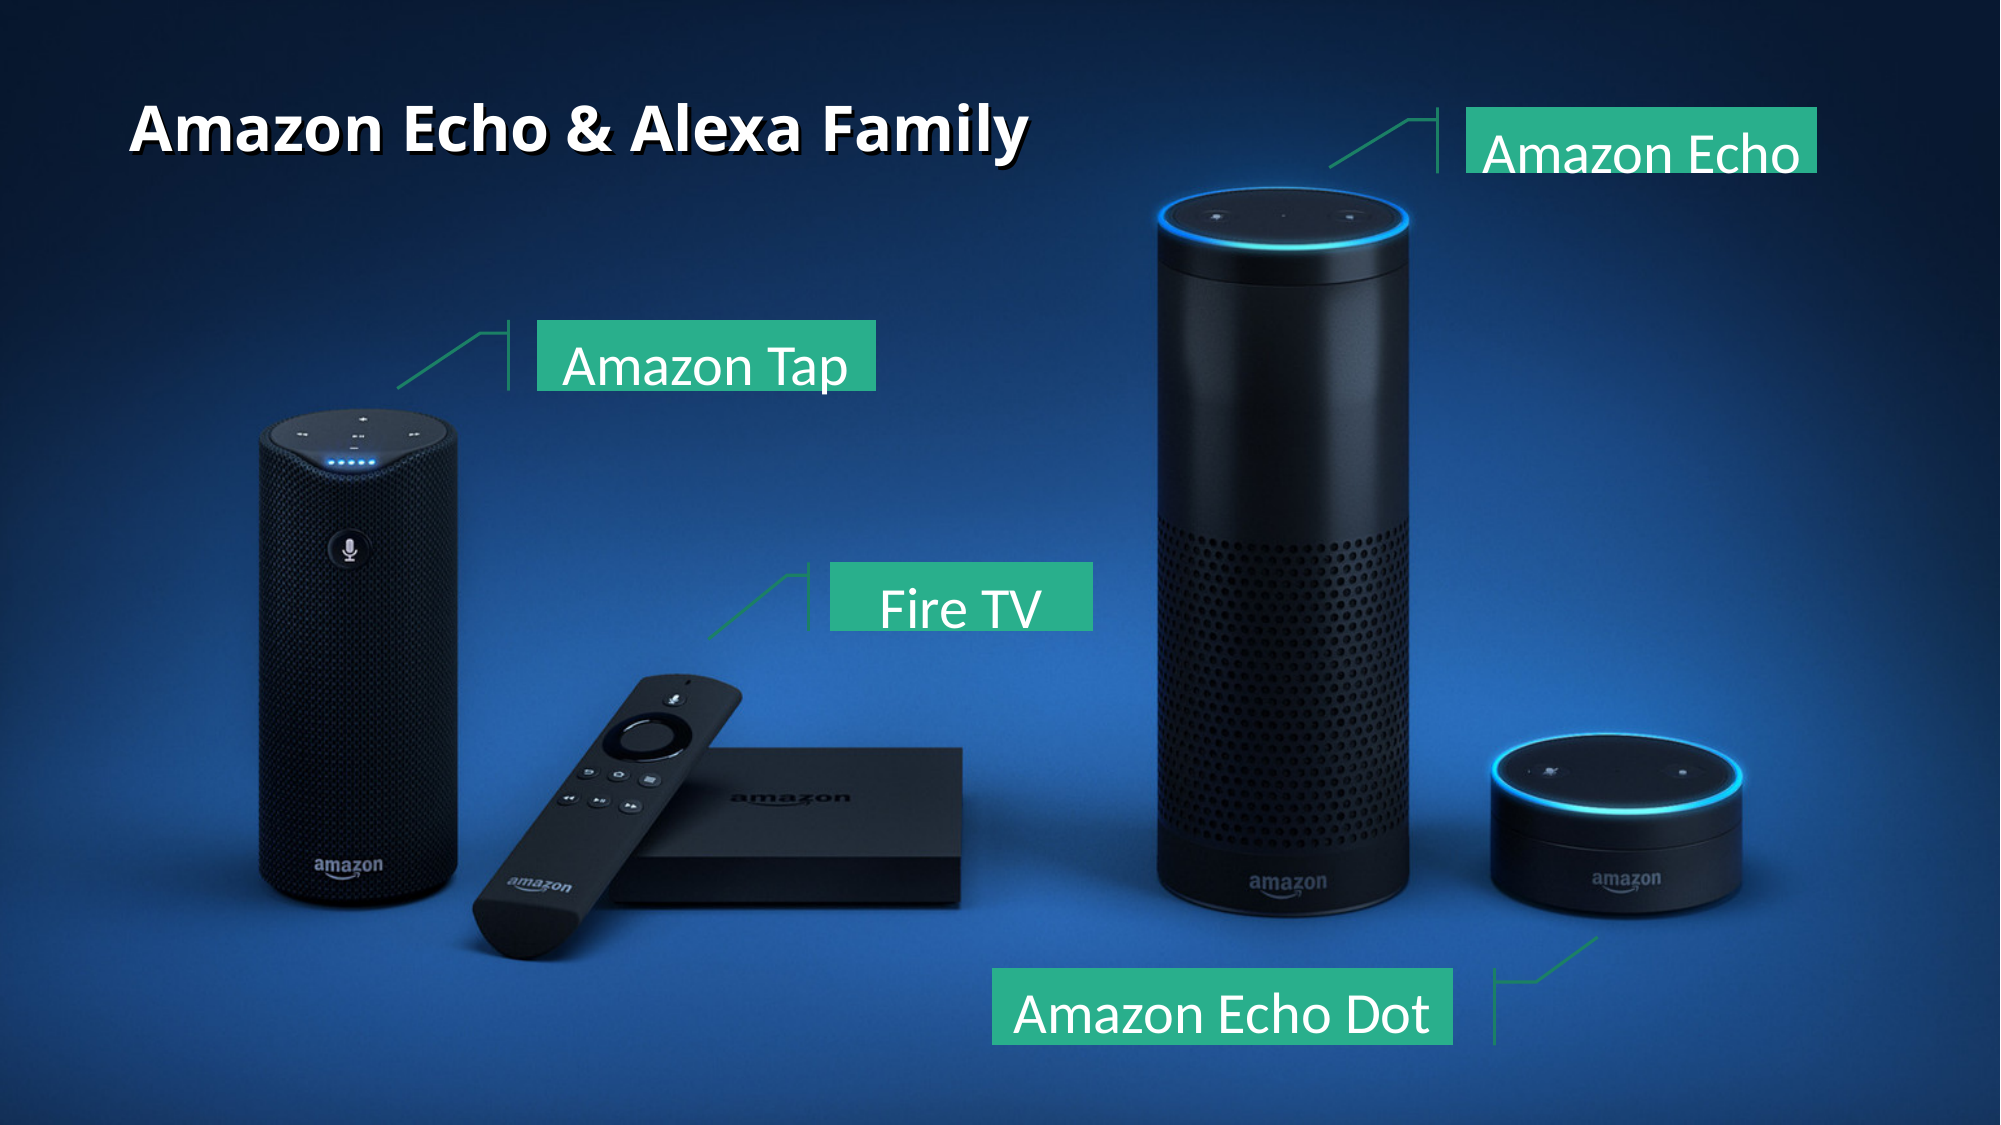

Amazon Echo & Alexa Family
Amazon Echo
Amazon Tap
Fire TV
Amazon Echo Dot